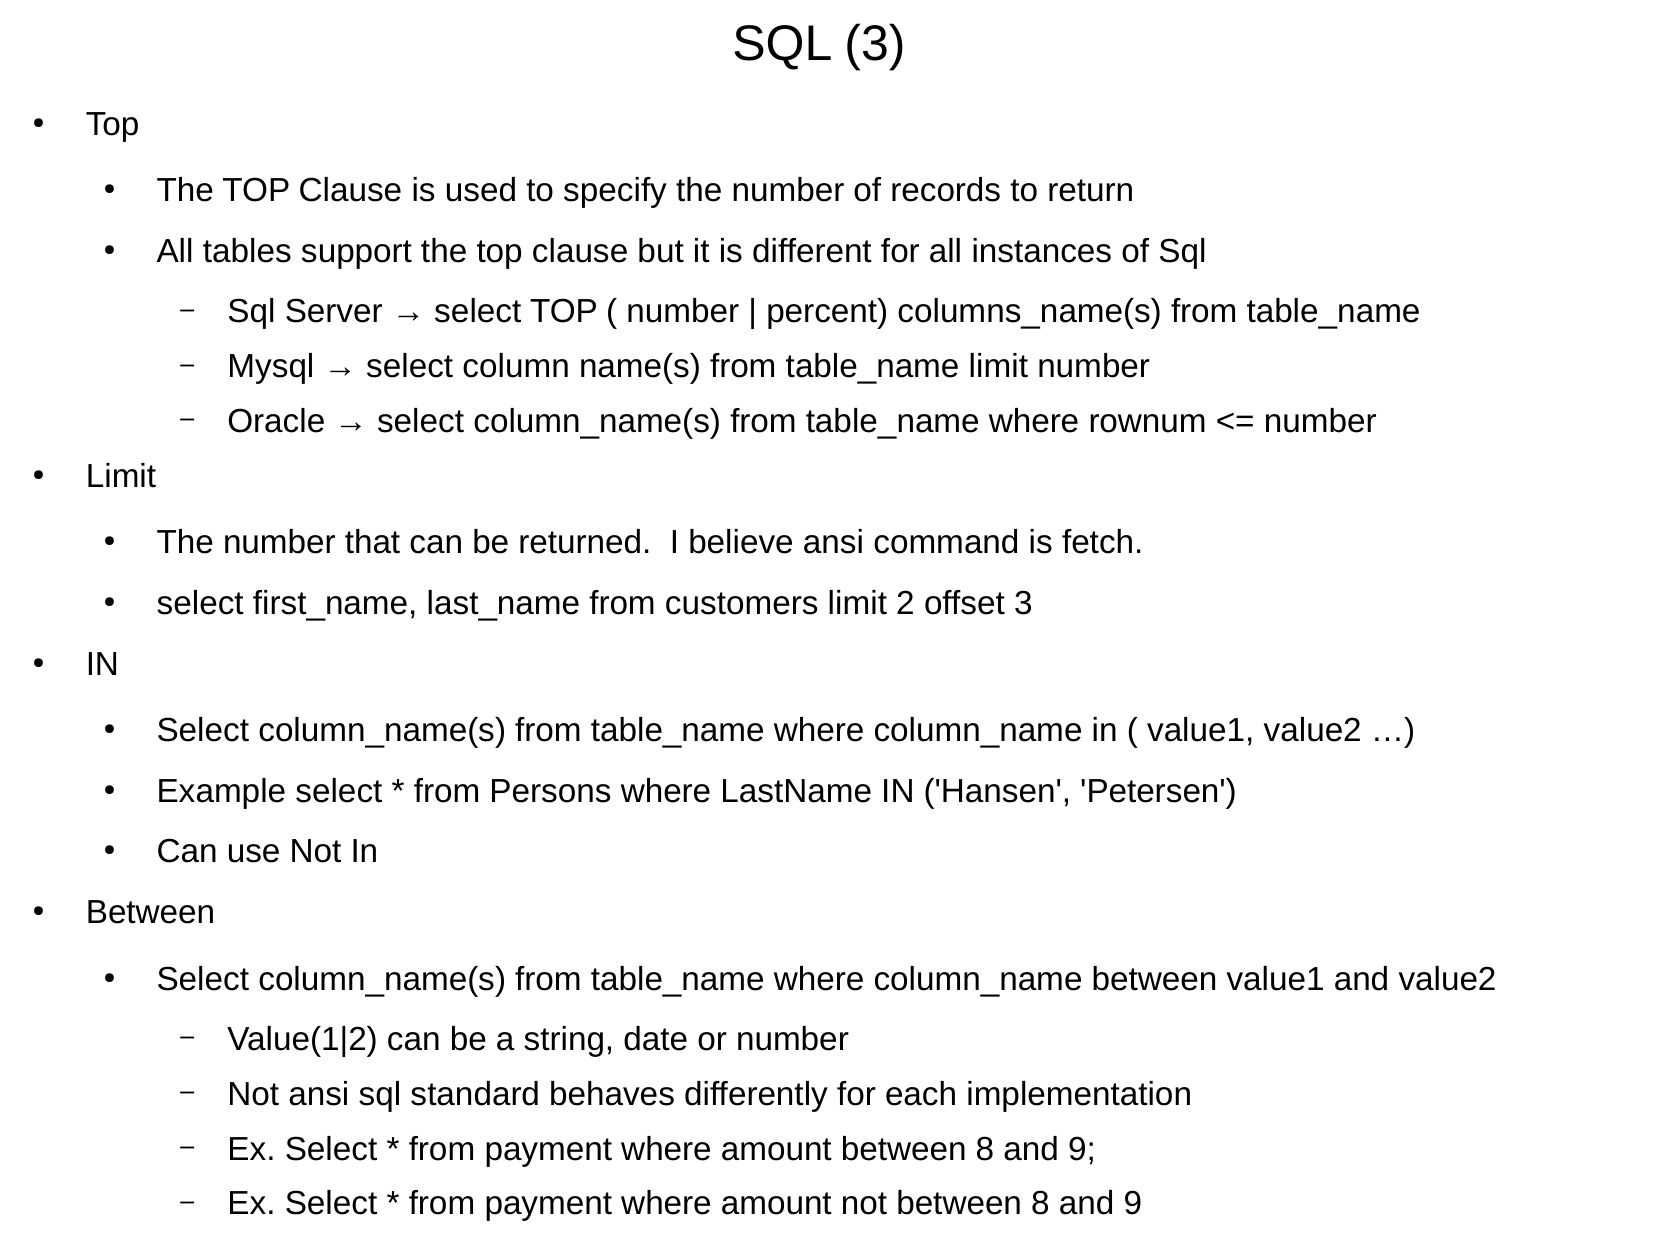

# SQL (3)
Top
The TOP Clause is used to specify the number of records to return
All tables support the top clause but it is different for all instances of Sql
Sql Server → select TOP ( number | percent) columns_name(s) from table_name
Mysql → select column name(s) from table_name limit number
Oracle → select column_name(s) from table_name where rownum <= number
Limit
The number that can be returned. I believe ansi command is fetch.
select first_name, last_name from customers limit 2 offset 3
IN
Select column_name(s) from table_name where column_name in ( value1, value2 …)
Example select * from Persons where LastName IN ('Hansen', 'Petersen')
Can use Not In
Between
Select column_name(s) from table_name where column_name between value1 and value2
Value(1|2) can be a string, date or number
Not ansi sql standard behaves differently for each implementation
Ex. Select * from payment where amount between 8 and 9;
Ex. Select * from payment where amount not between 8 and 9